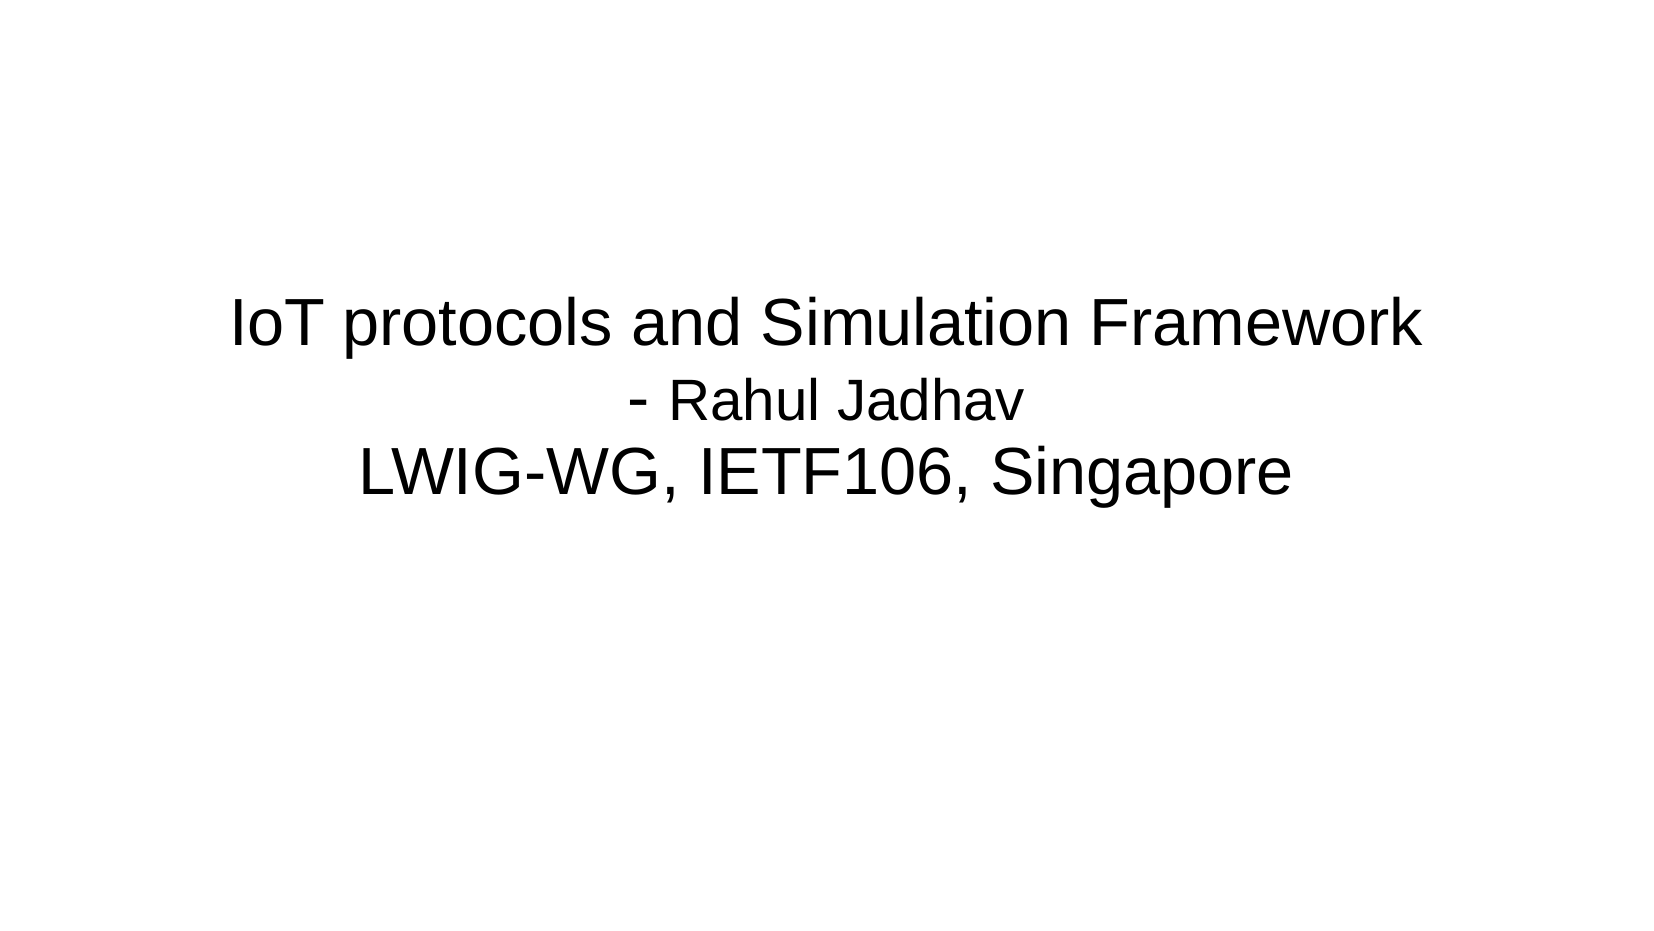

# IoT protocols and Simulation Framework
- Rahul Jadhav
LWIG-WG, IETF106, Singapore